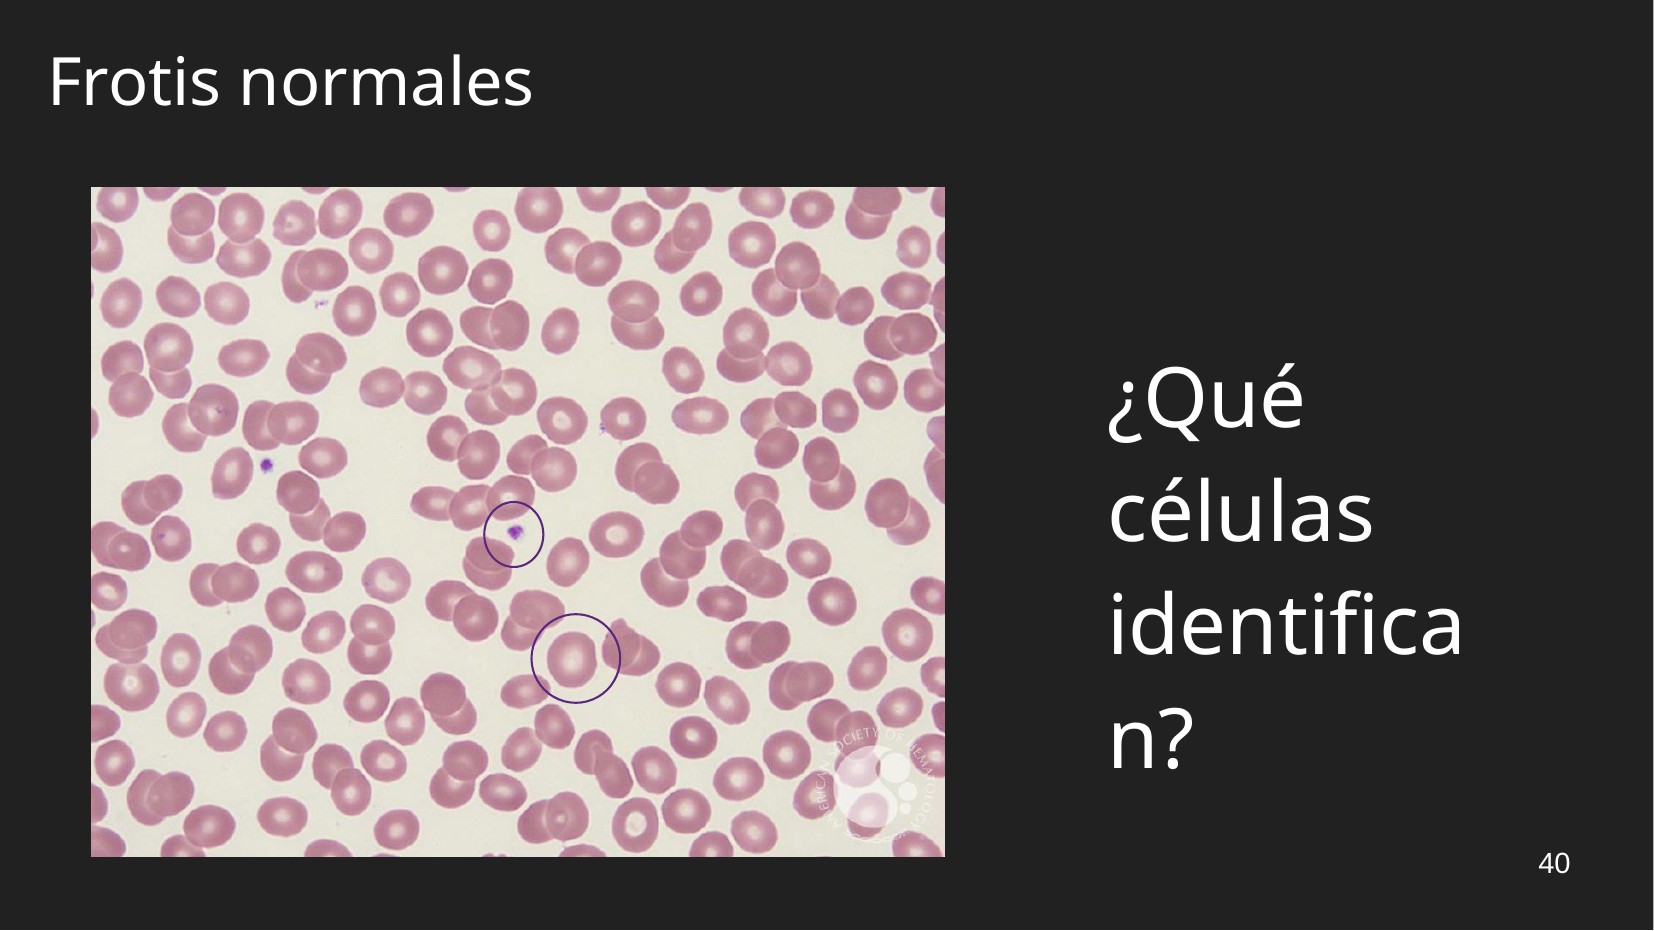

# Frotis normales
¿Qué células identifican?
40